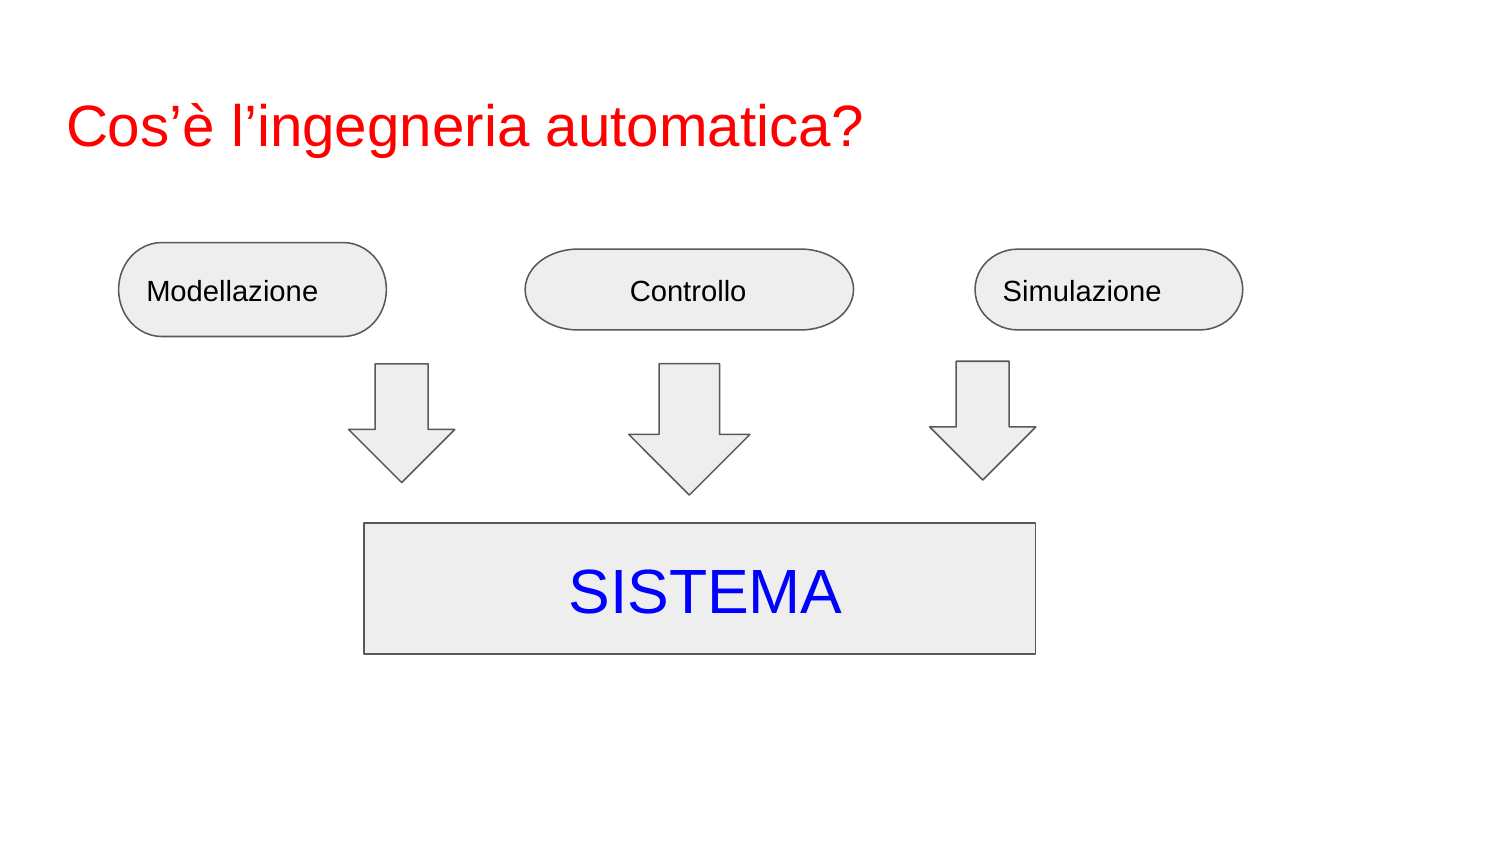

# Cos’è l’ingegneria automatica?
Modellazione
 Controllo
Simulazione
 SISTEMA